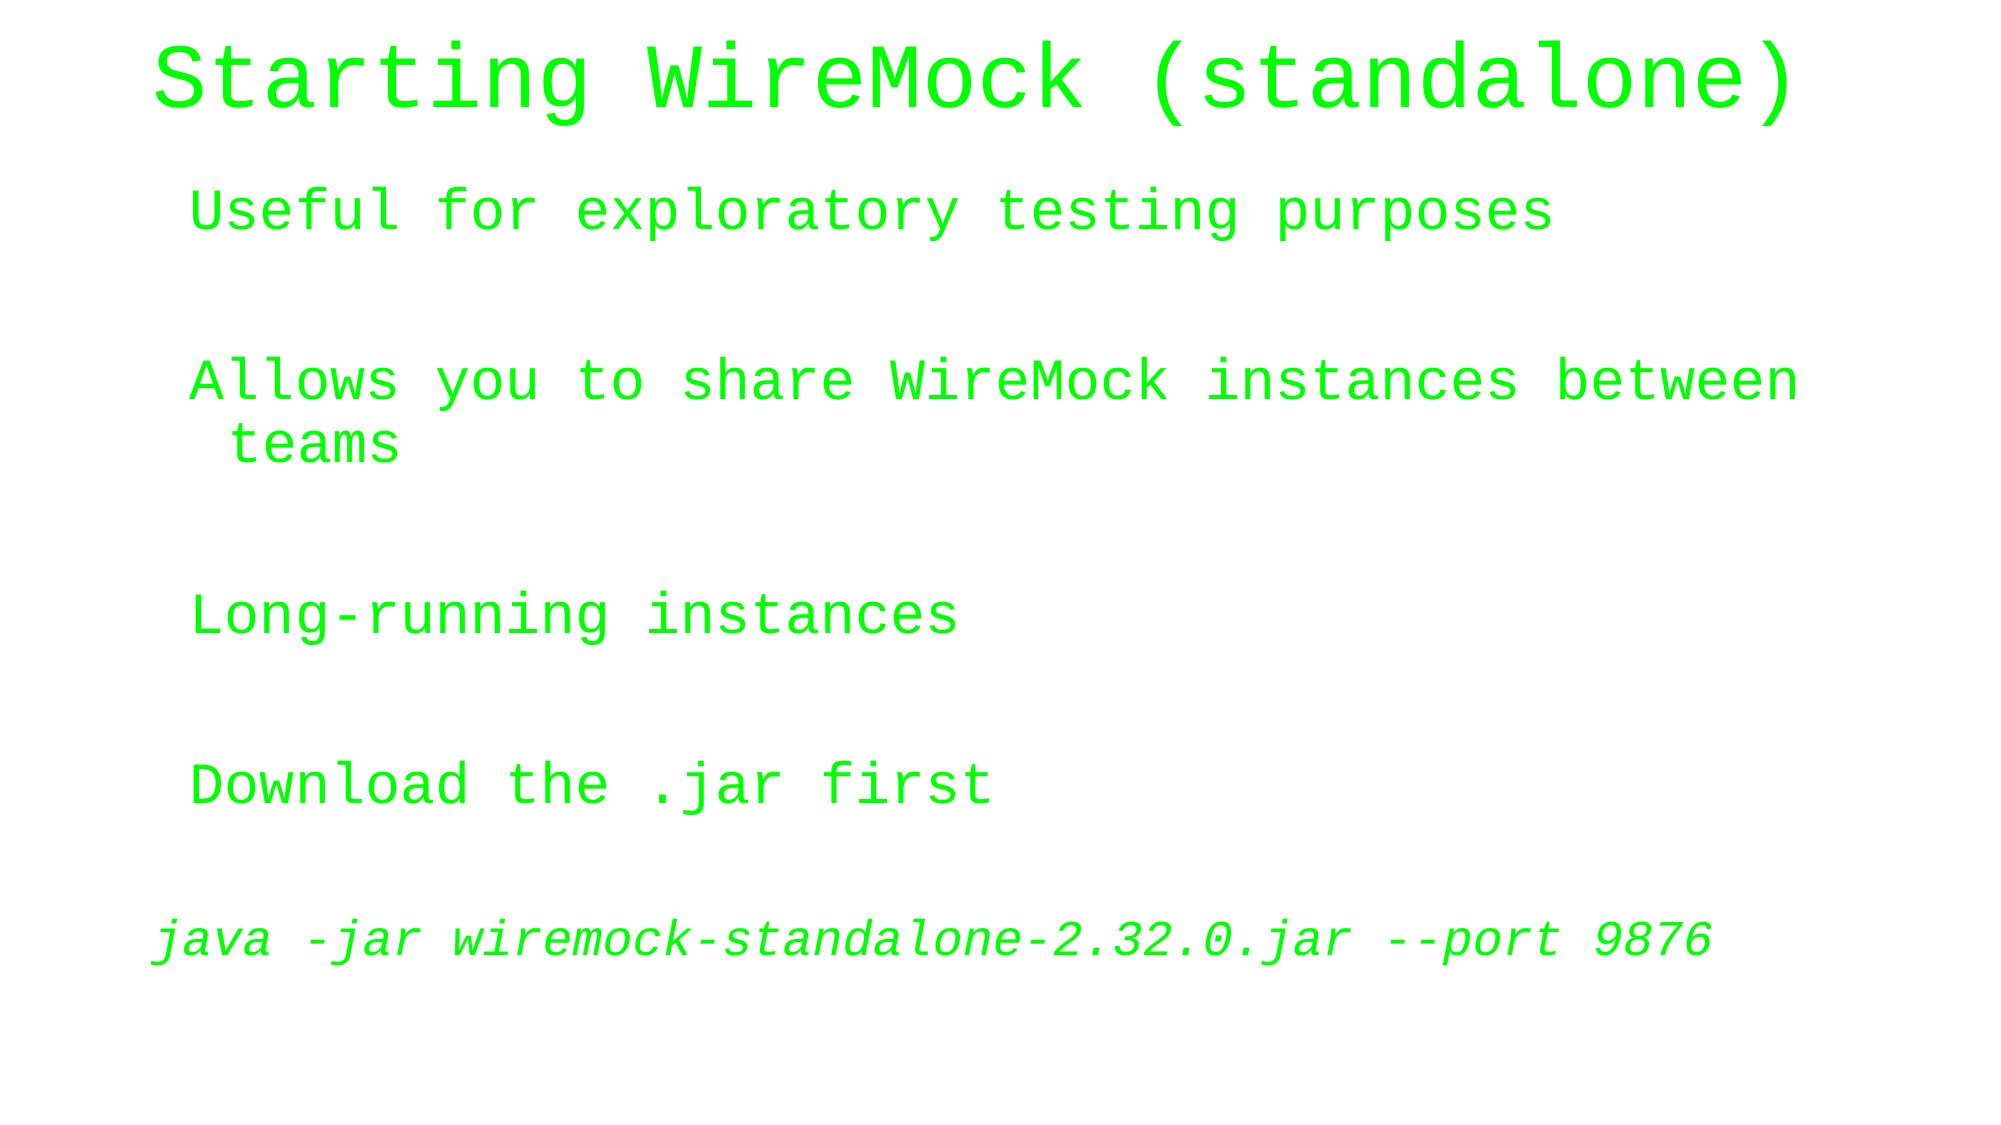

# Starting WireMock (standalone)
Useful for exploratory testing purposes
Allows you to share WireMock instances between teams
Long-running instances
Download the .jar first
java -jar wiremock-standalone-2.32.0.jar --port 9876